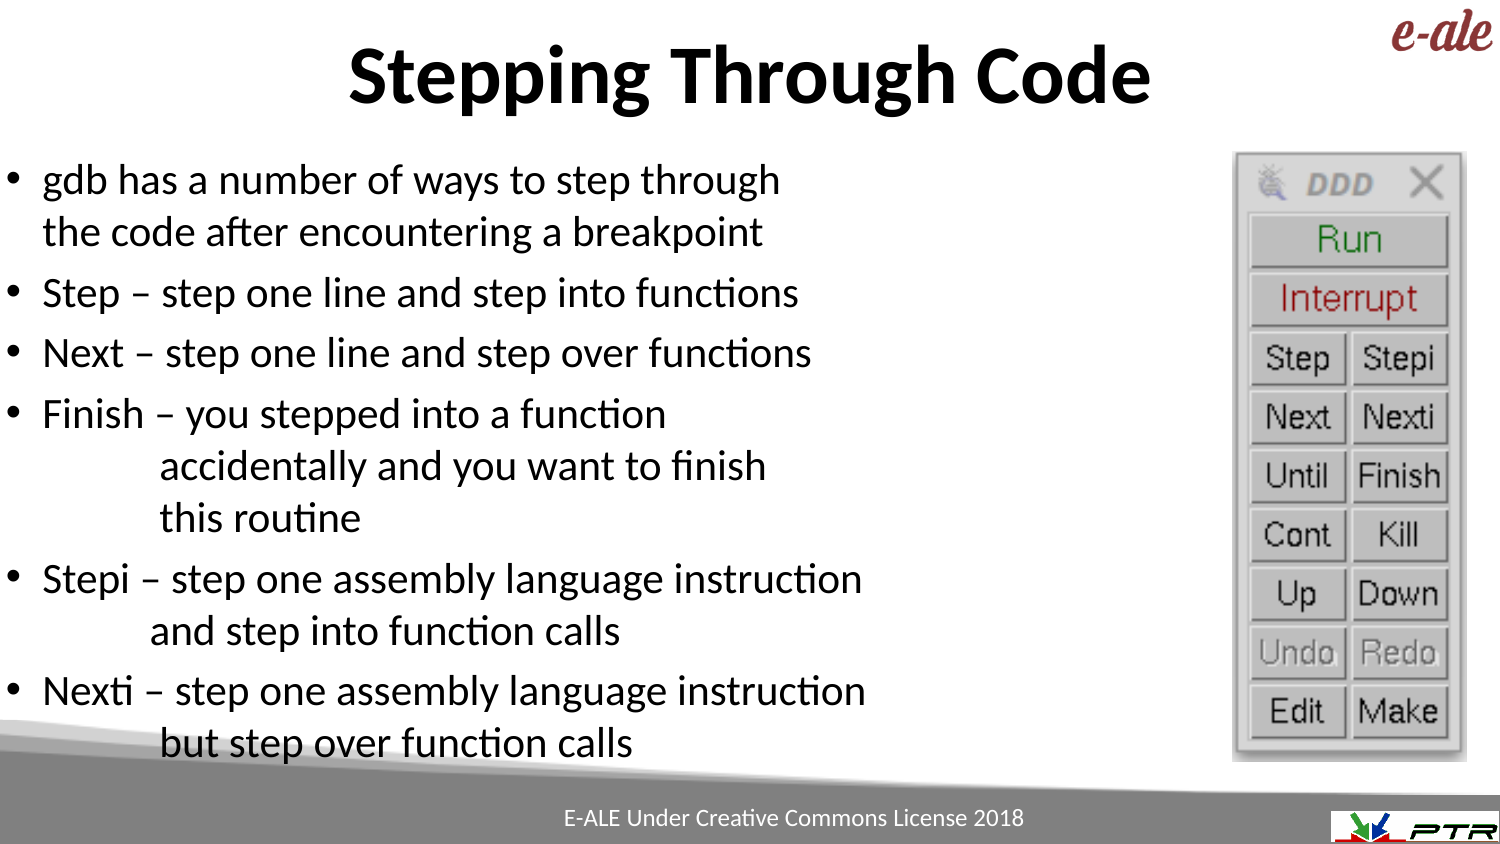

# Stepping Through Code
gdb has a number of ways to step through
the code after encountering a breakpoint
Step – step one line and step into functions
Next – step one line and step over functions
Finish – you stepped into a function
	 accidentally and you want to finish
	 this routine
Stepi – step one assembly language instruction
	 and step into function calls
Nexti – step one assembly language instruction
	 but step over function calls